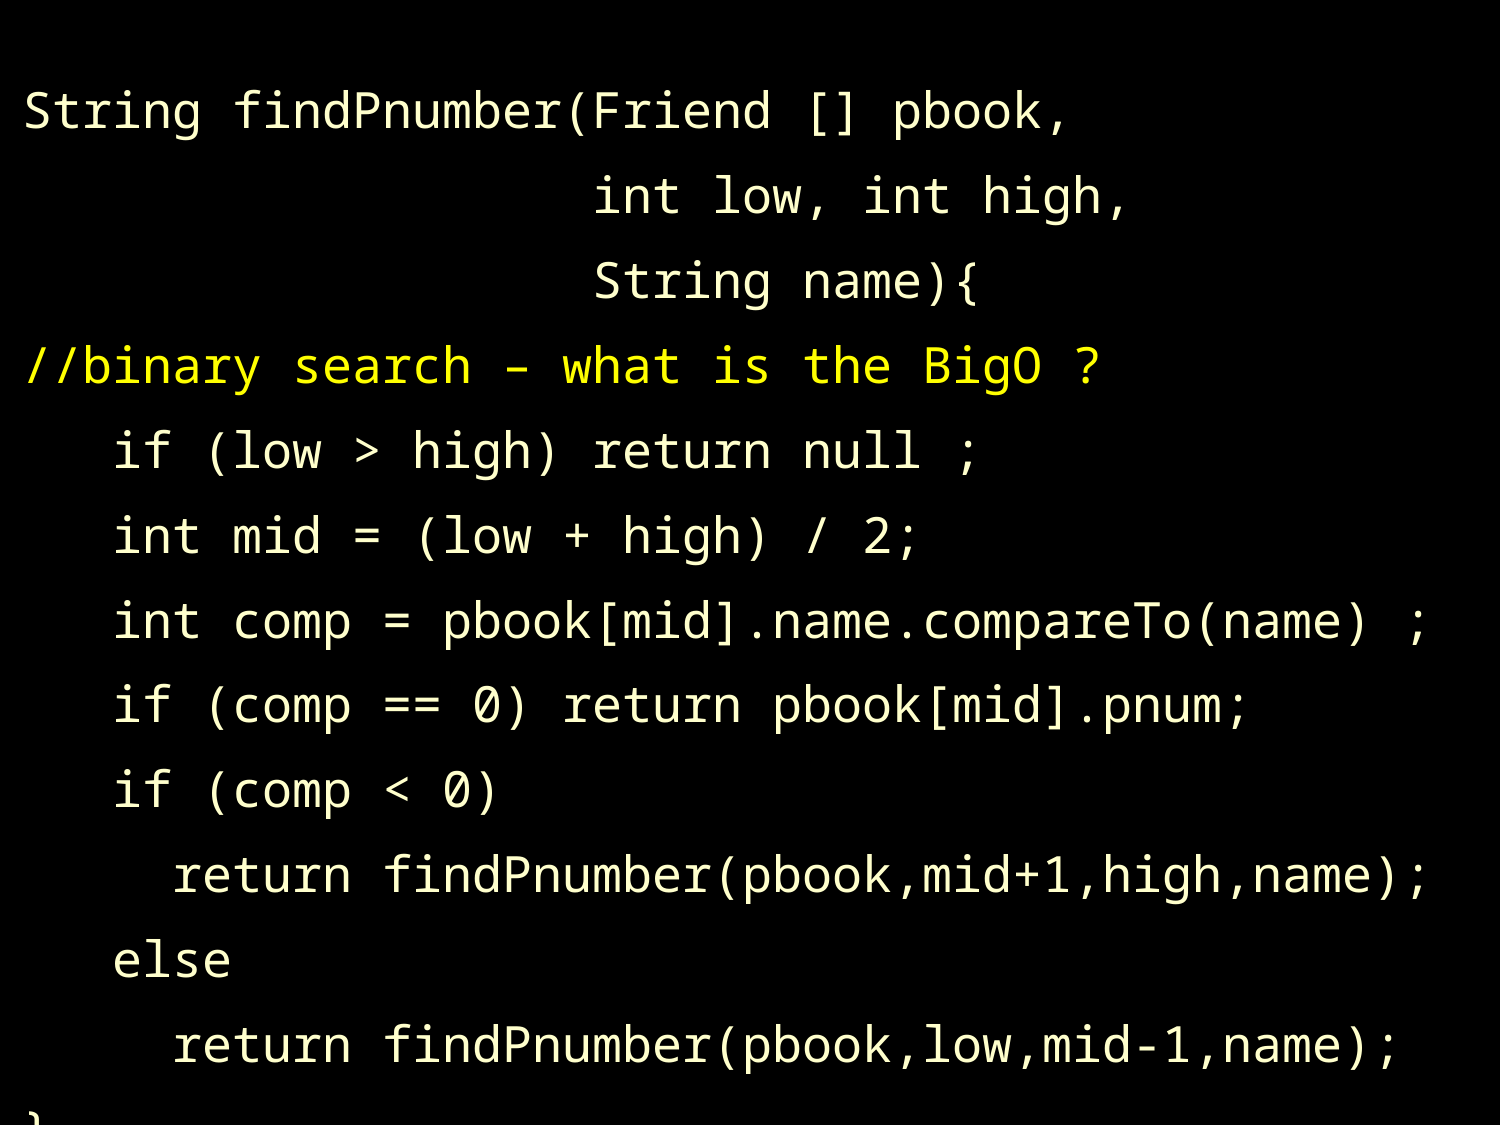

# String findPnumber(Friend [] pbook,
 int low, int high,
 String name){
//binary search – what is the BigO ?
 if (low > high) return null ;
 int mid = (low + high) / 2;
 int comp = pbook[mid].name.compareTo(name) ;
 if (comp == 0) return pbook[mid].pnum;
 if (comp < 0)
 return findPnumber(pbook,mid+1,high,name);
 else
 return findPnumber(pbook,low,mid-1,name);
}